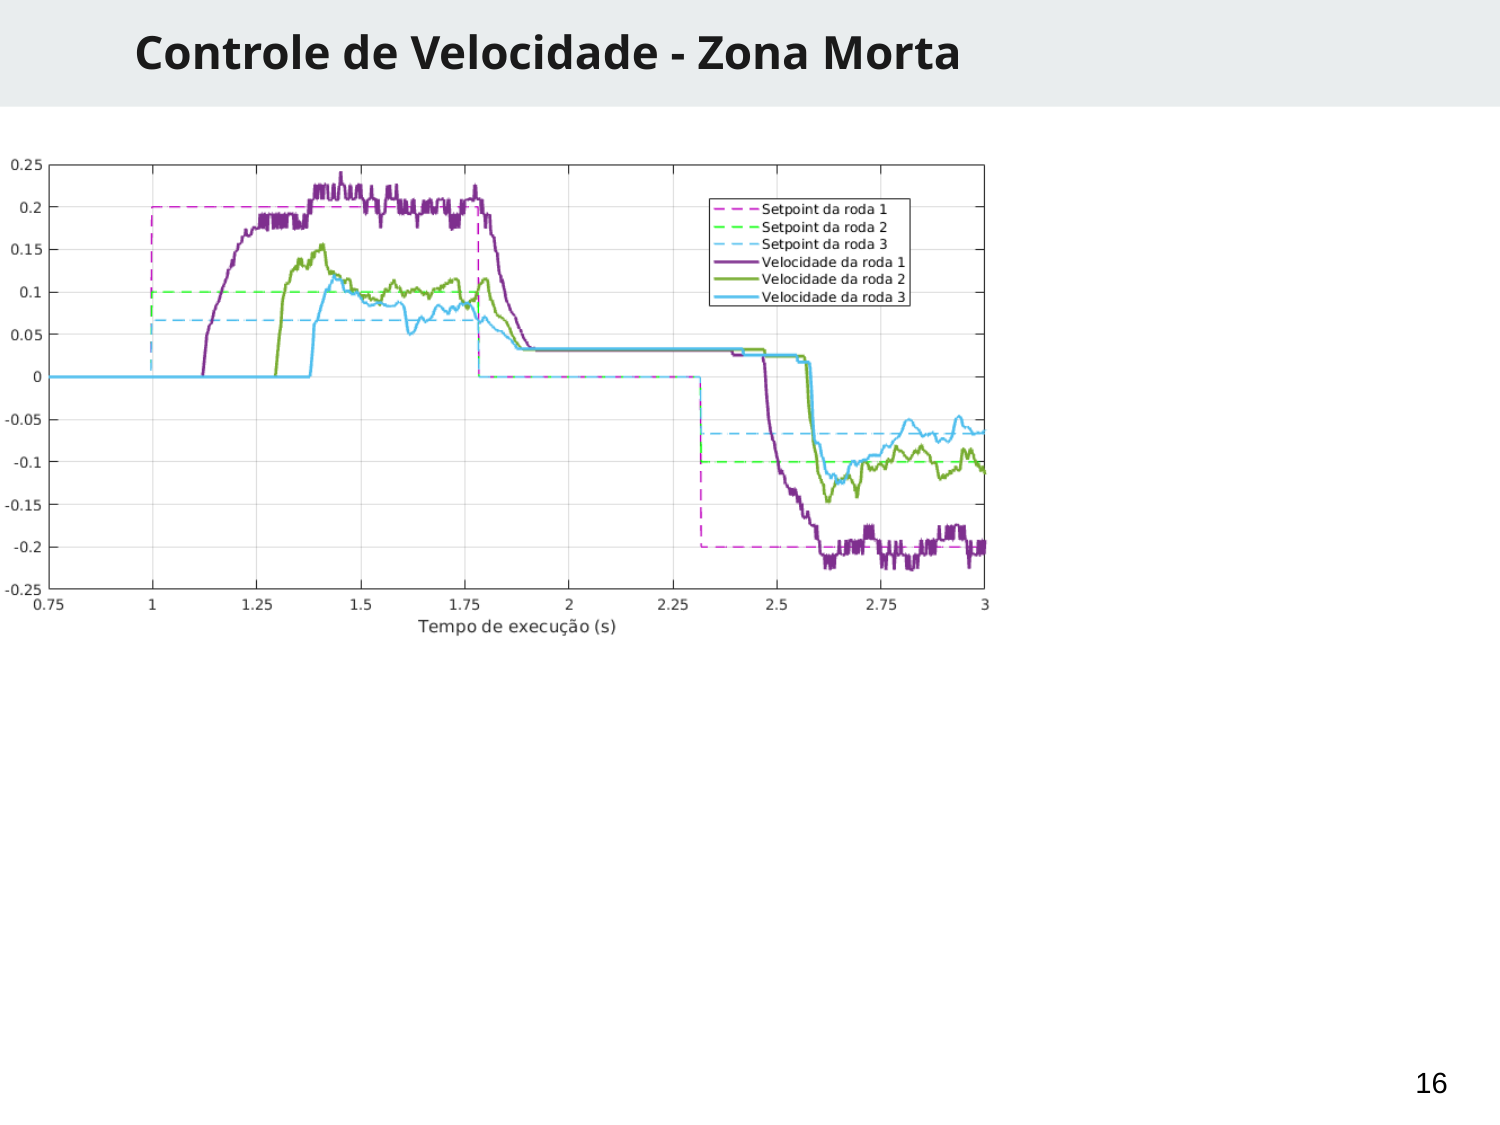

# Controle de Velocidade - Zona Morta
16